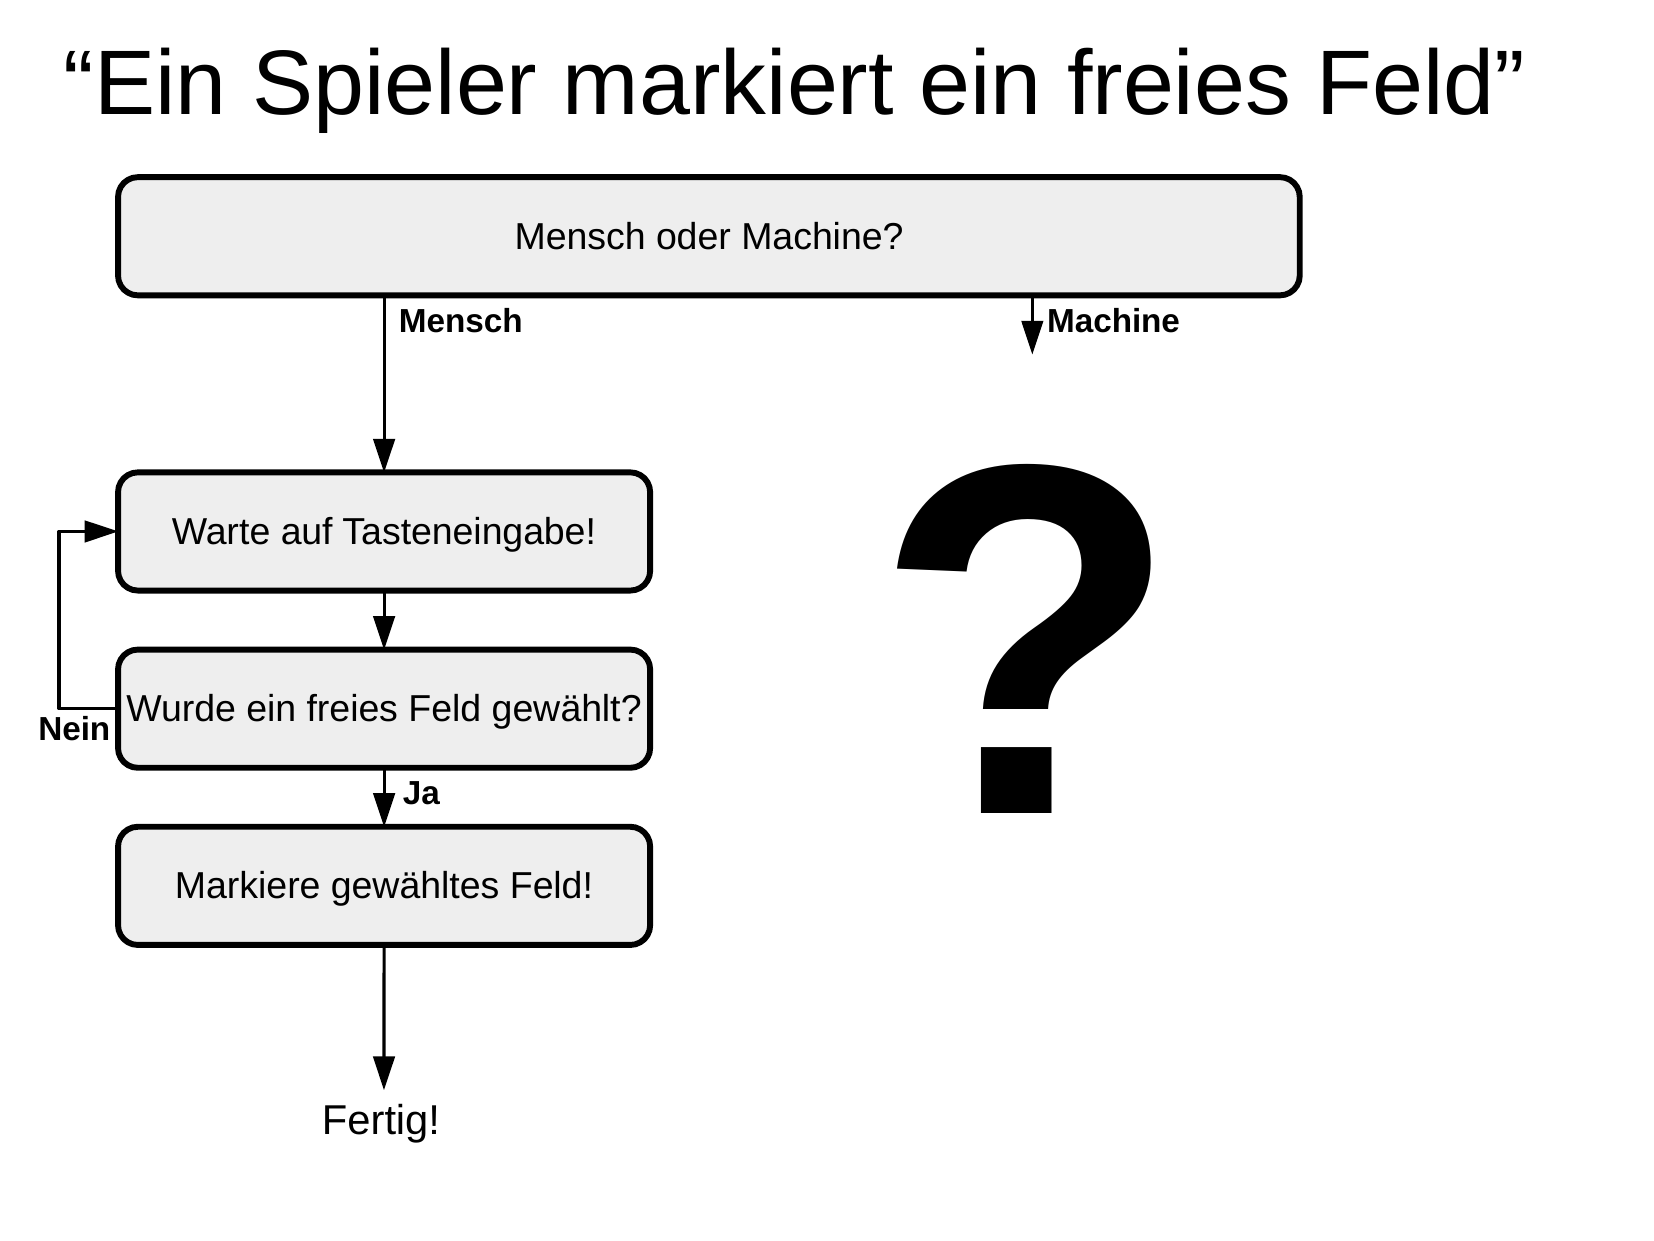

“Ein Spieler markiert ein freies Feld”
Mensch oder Machine?
Mensch
Machine
?
Warte auf Tasteneingabe!
Wurde ein freies Feld gewählt?
Nein
Ja
Markiere gewähltes Feld!
Fertig!